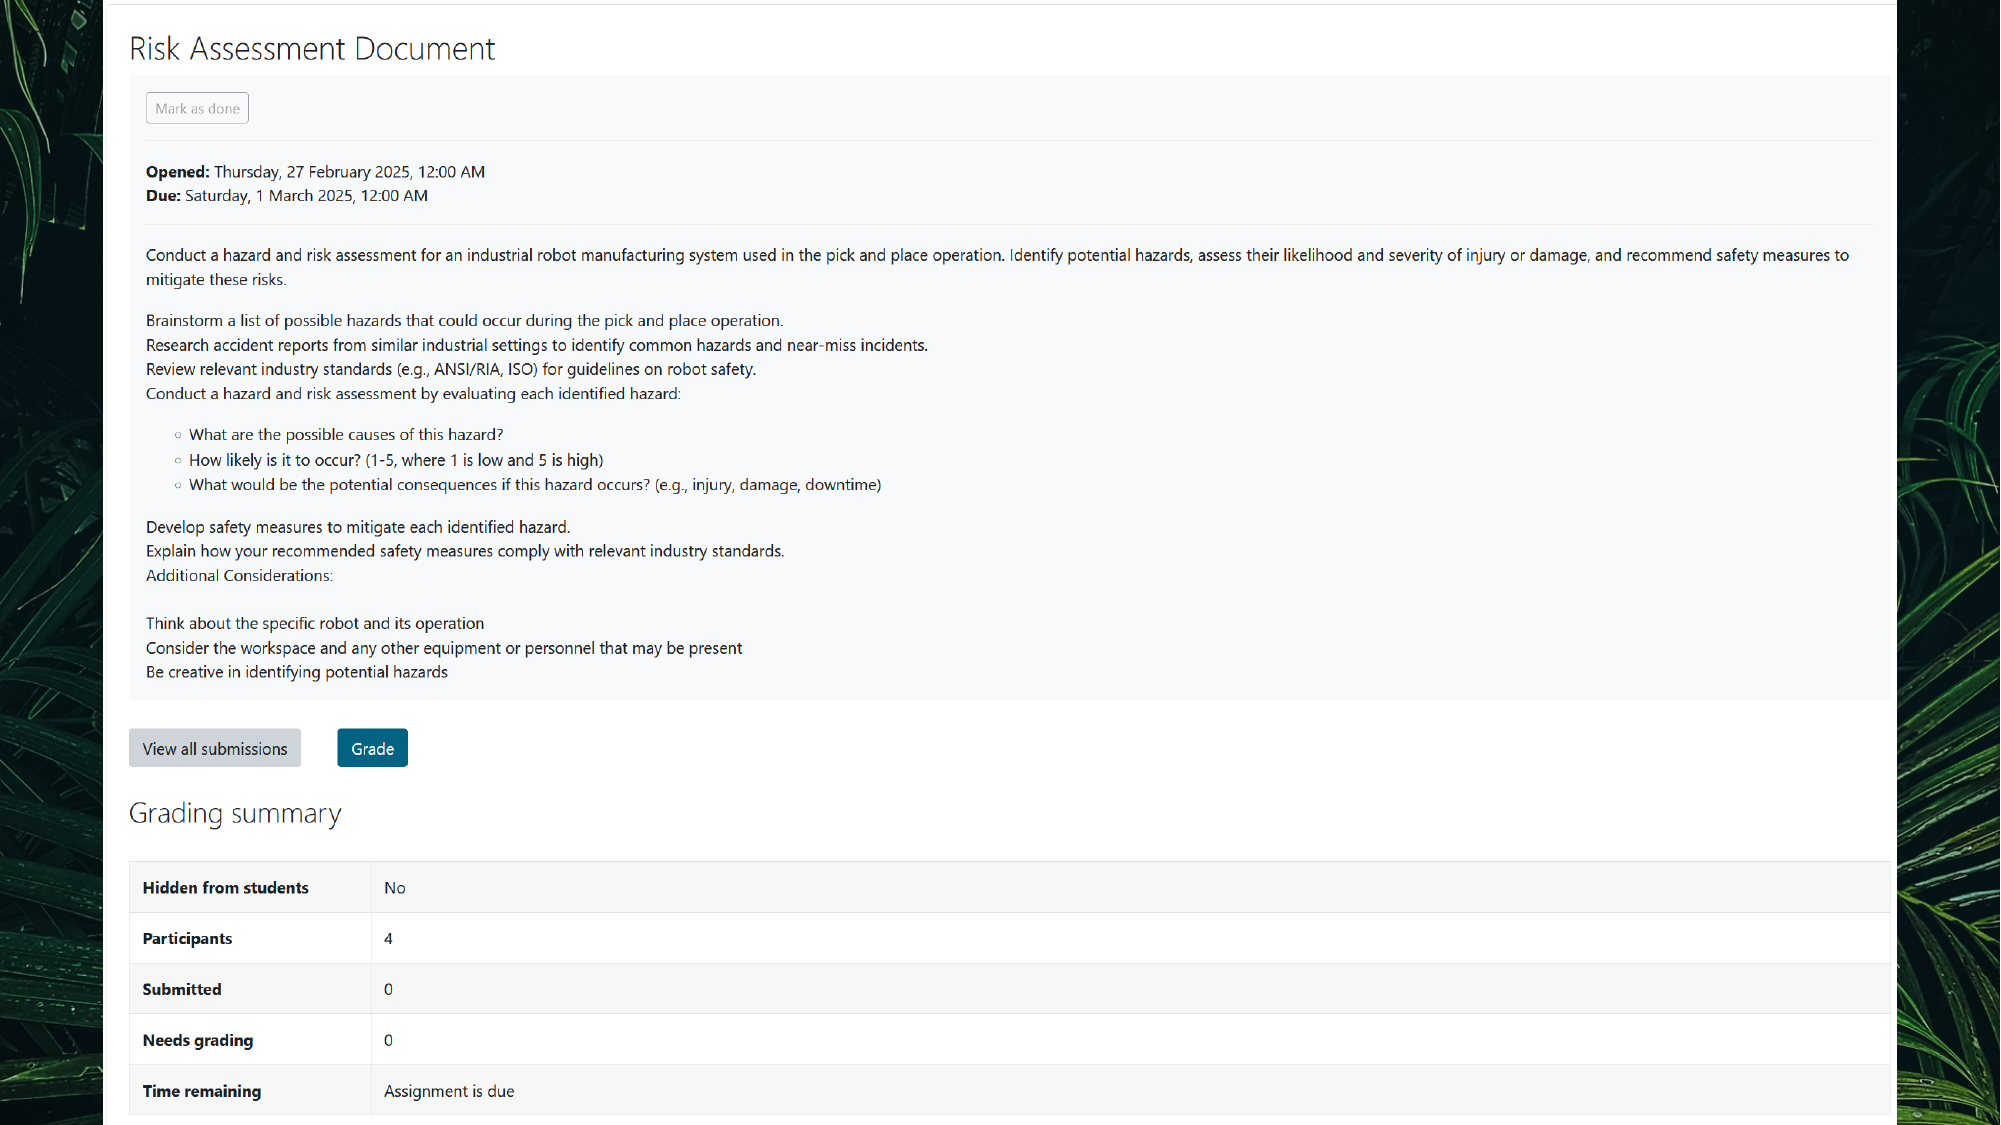

# Risks and rewards
Risks
Rewards
New feature updates may not be popular with customers
Lack of staffing in key roles could delay product launch
Product will have more features which may require additional learning for customers
First on the market
Good publicity for the product so far, and we can build momentum from that scenario
Product testing with high-value clients have shown no issues
20XX
Contoso business plan